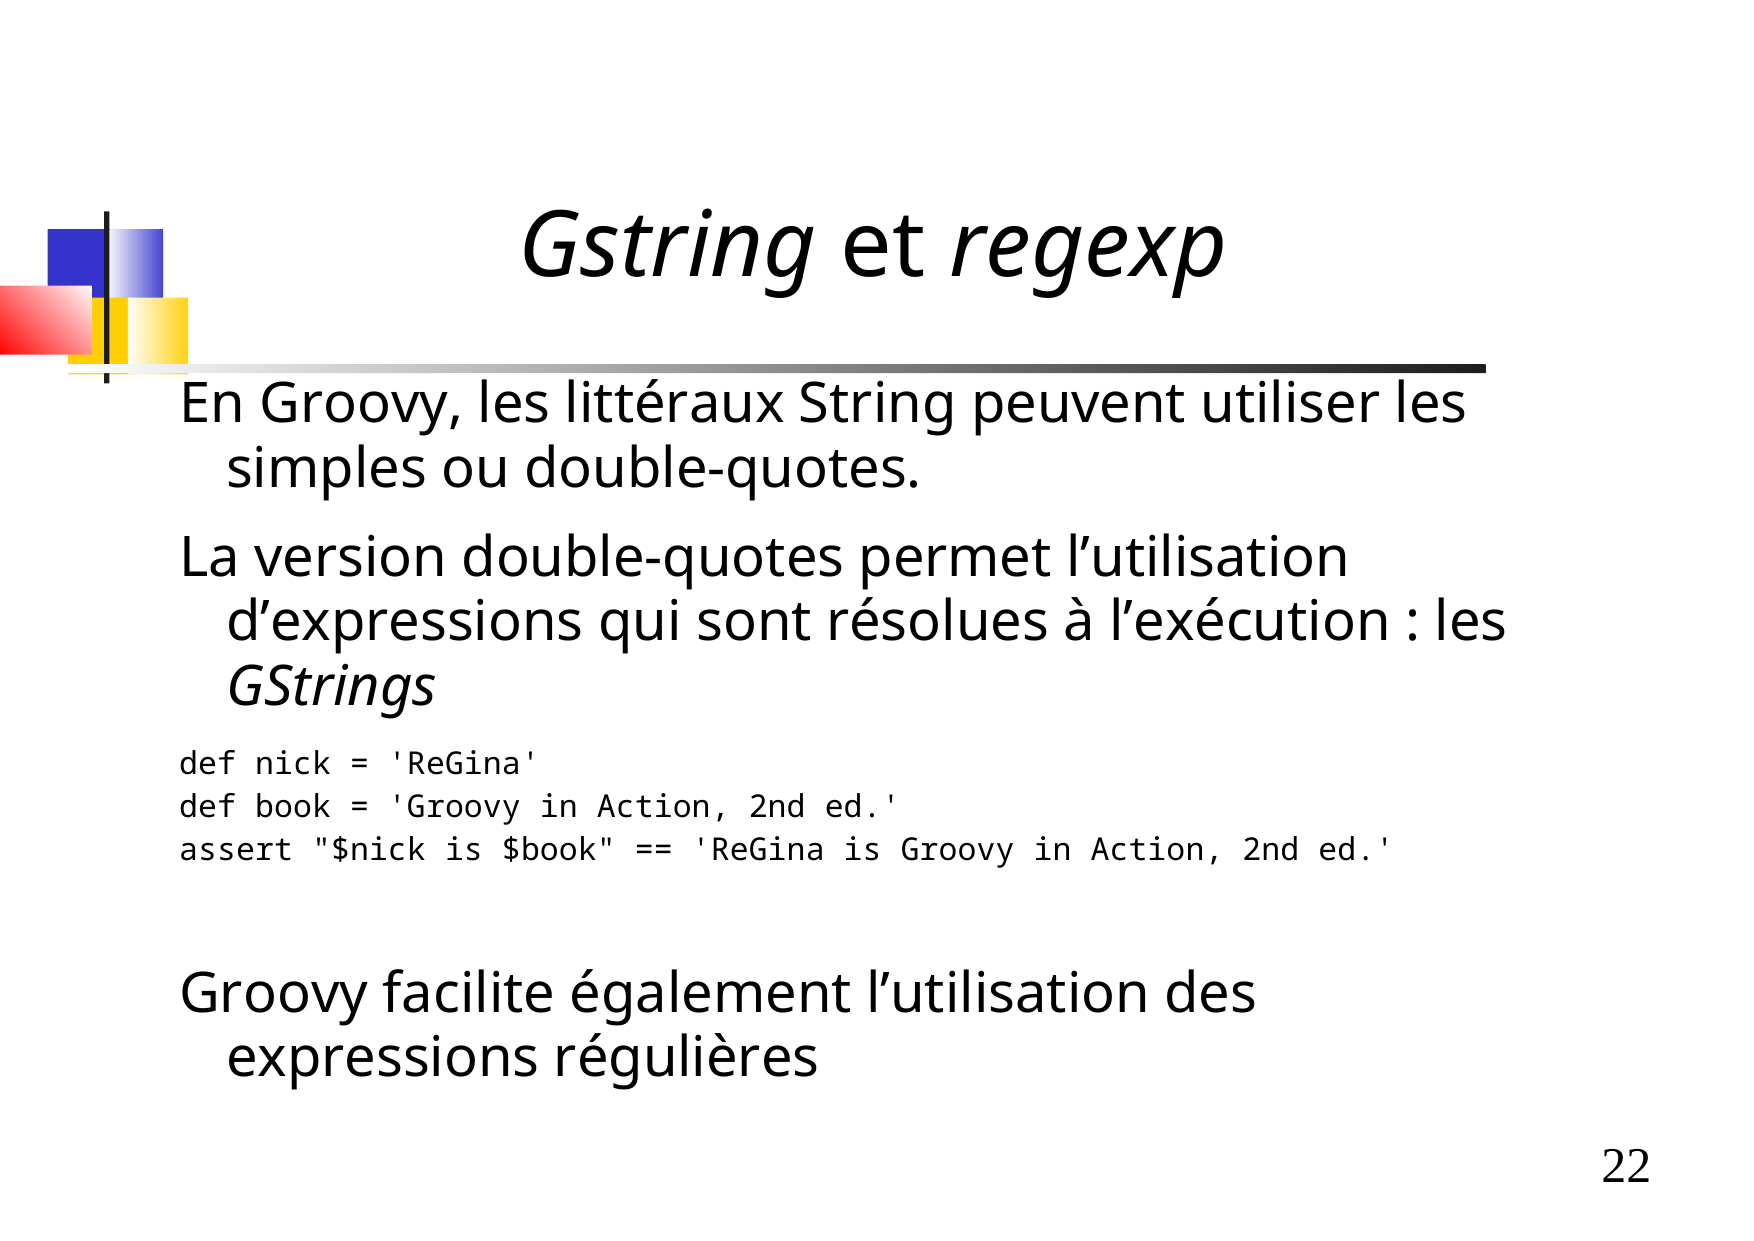

# Gstring et regexp
En Groovy, les littéraux String peuvent utiliser les simples ou double-quotes.
La version double-quotes permet l’utilisation d’expressions qui sont résolues à l’exécution : les GStrings
def nick = 'ReGina'
def book = 'Groovy in Action, 2nd ed.'
assert "$nick is $book" == 'ReGina is Groovy in Action, 2nd ed.'
Groovy facilite également l’utilisation des expressions régulières